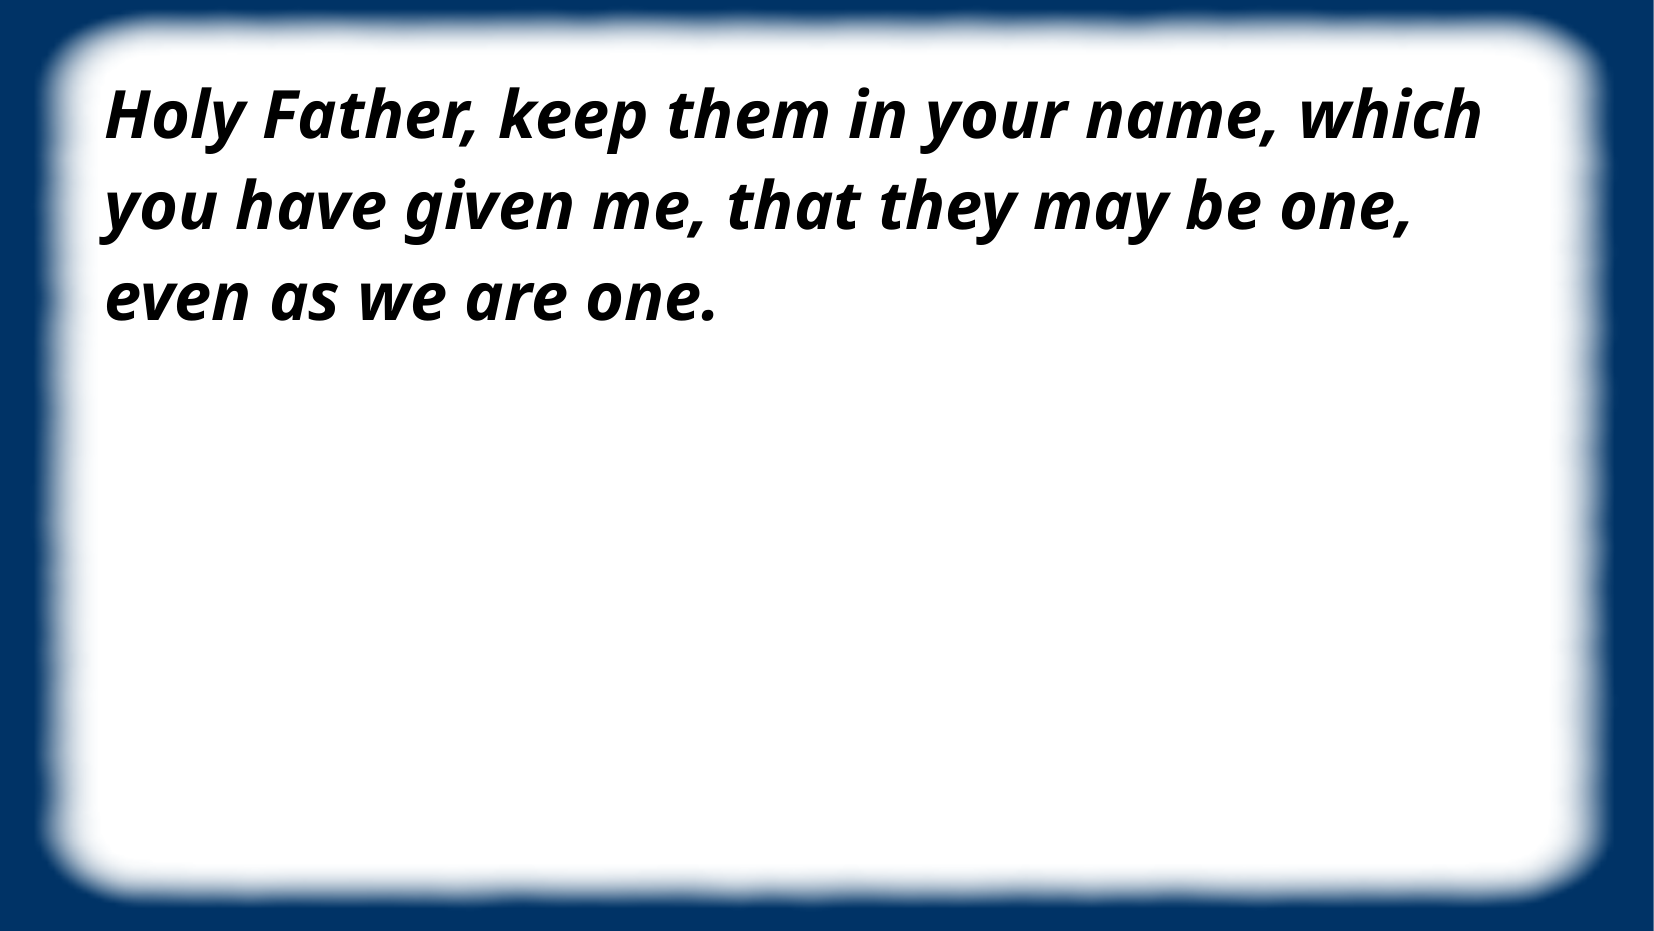

Holy Father, keep them in your name, which you have given me, that they may be one, even as we are one.